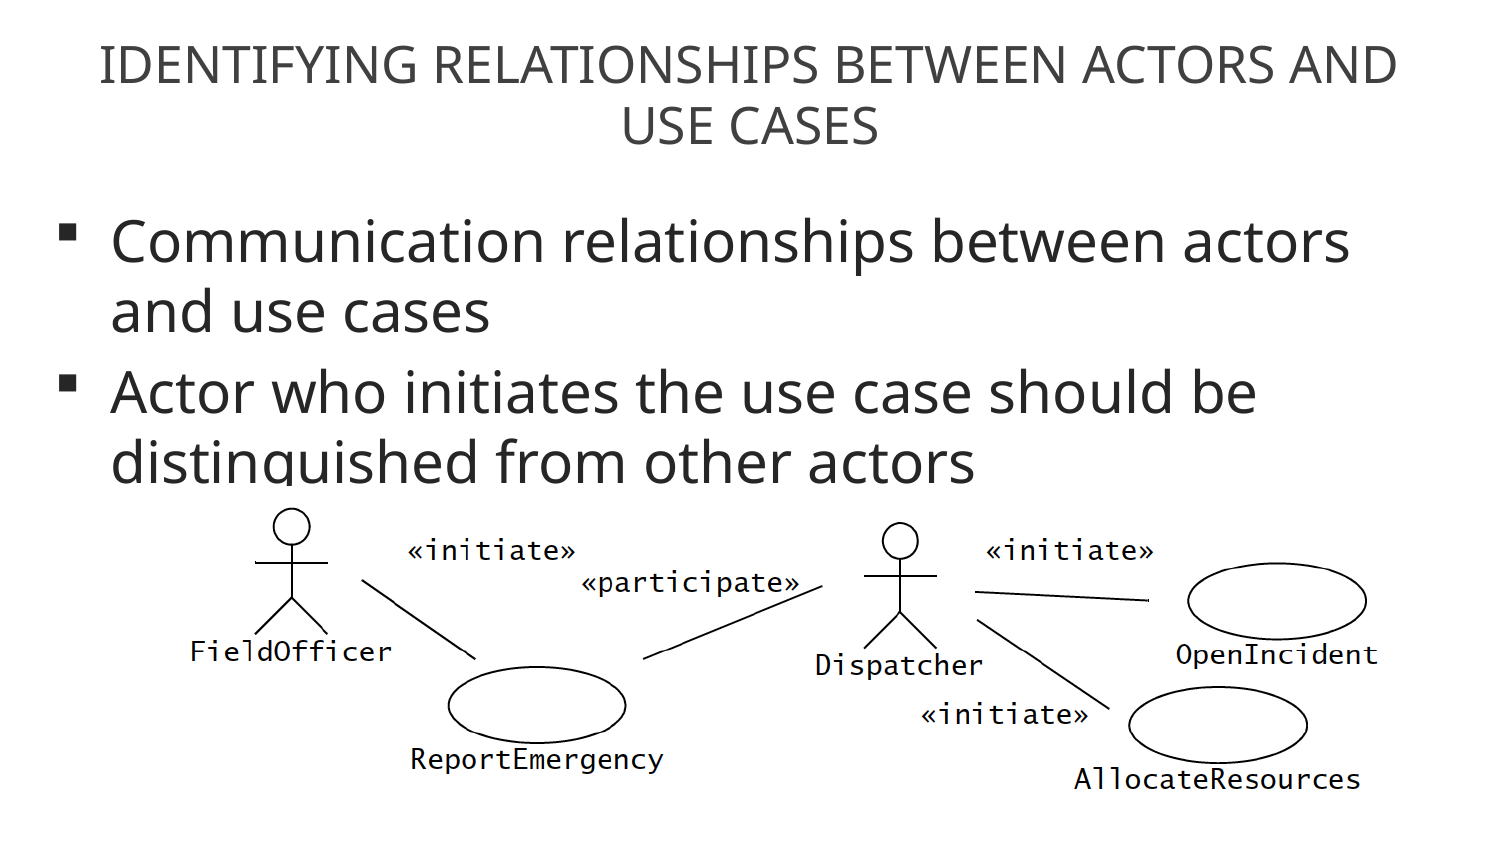

# Identifying relationships between actors and use cases
Communication relationships between actors and use cases
Actor who initiates the use case should be distinguished from other actors